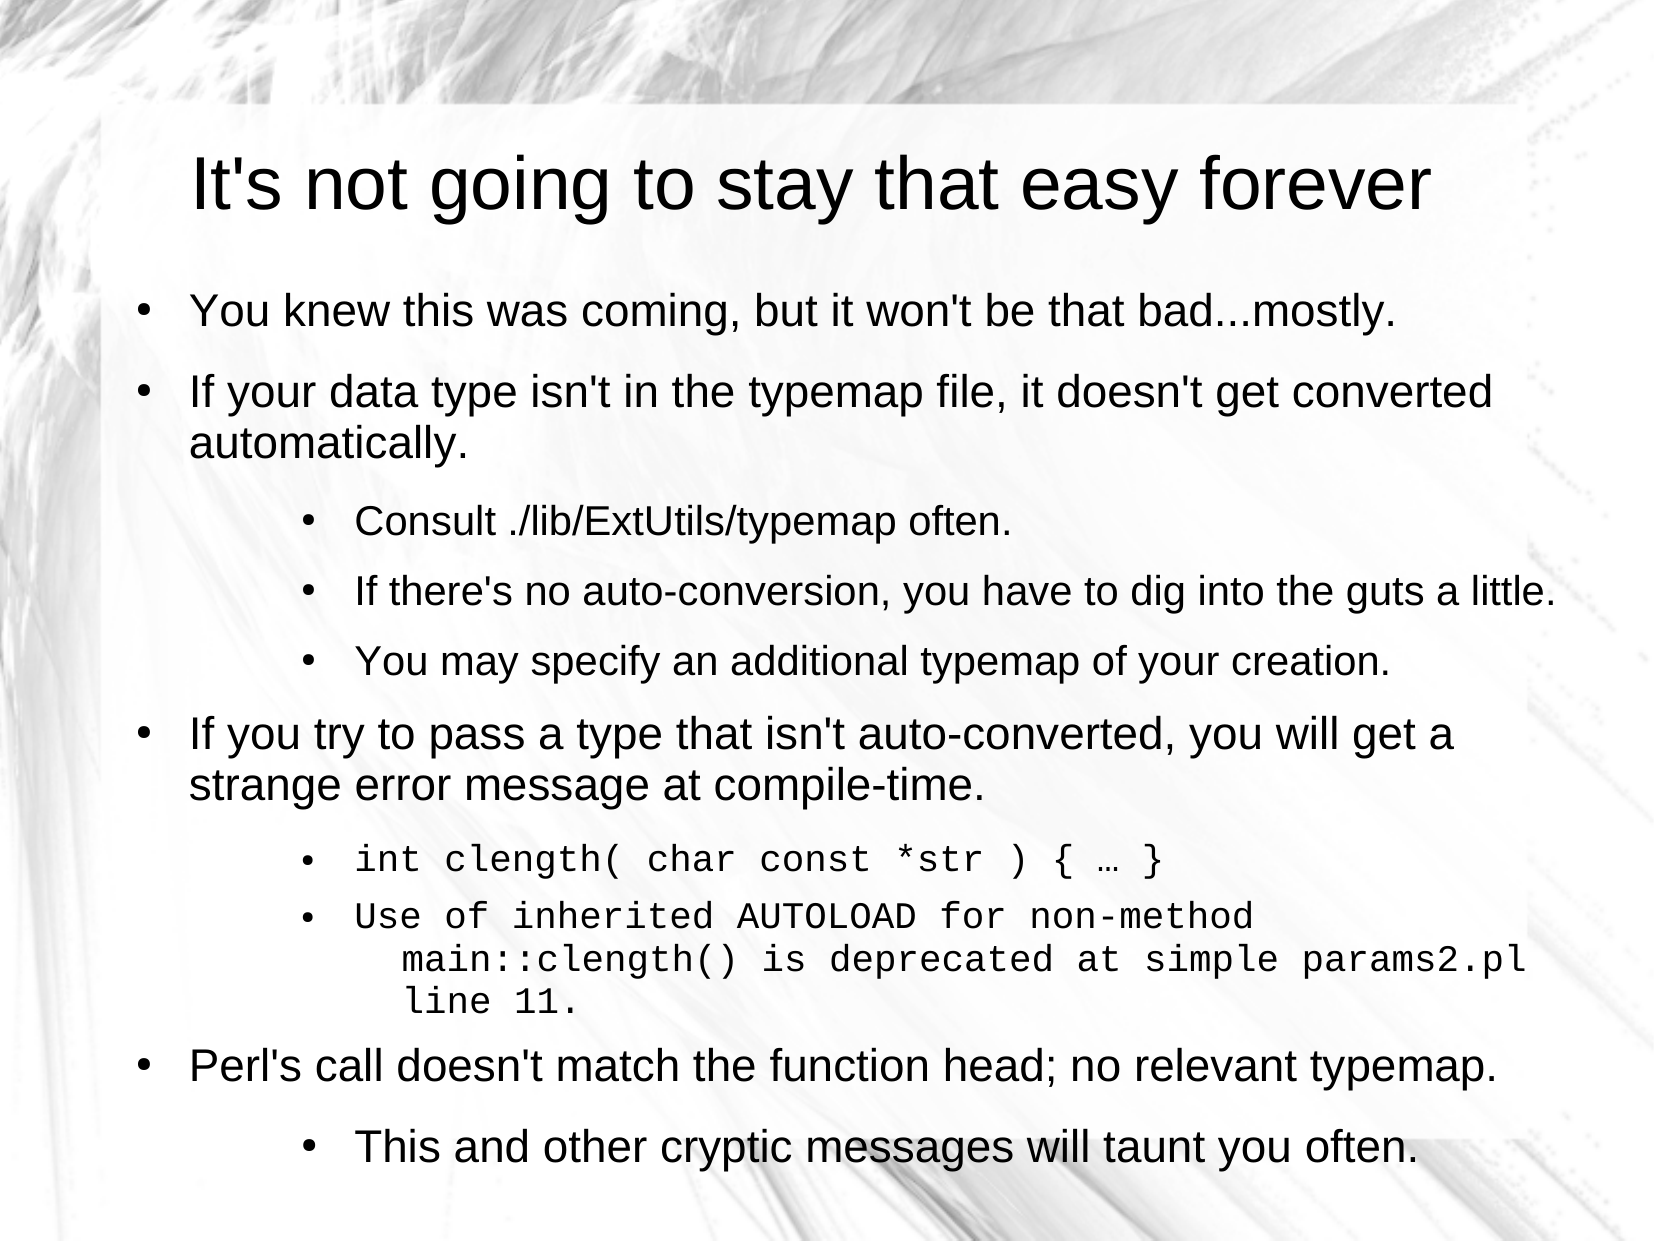

# It's not going to stay that easy forever
You knew this was coming, but it won't be that bad...mostly.
If your data type isn't in the typemap file, it doesn't get converted automatically.
Consult ./lib/ExtUtils/typemap often.
If there's no auto-conversion, you have to dig into the guts a little.
You may specify an additional typemap of your creation.
If you try to pass a type that isn't auto-converted, you will get a strange error message at compile-time.
int clength( char const *str ) { … }
Use of inherited AUTOLOAD for non-method main::clength() is deprecated at simple params2.pl line 11.
Perl's call doesn't match the function head; no relevant typemap.
This and other cryptic messages will taunt you often.